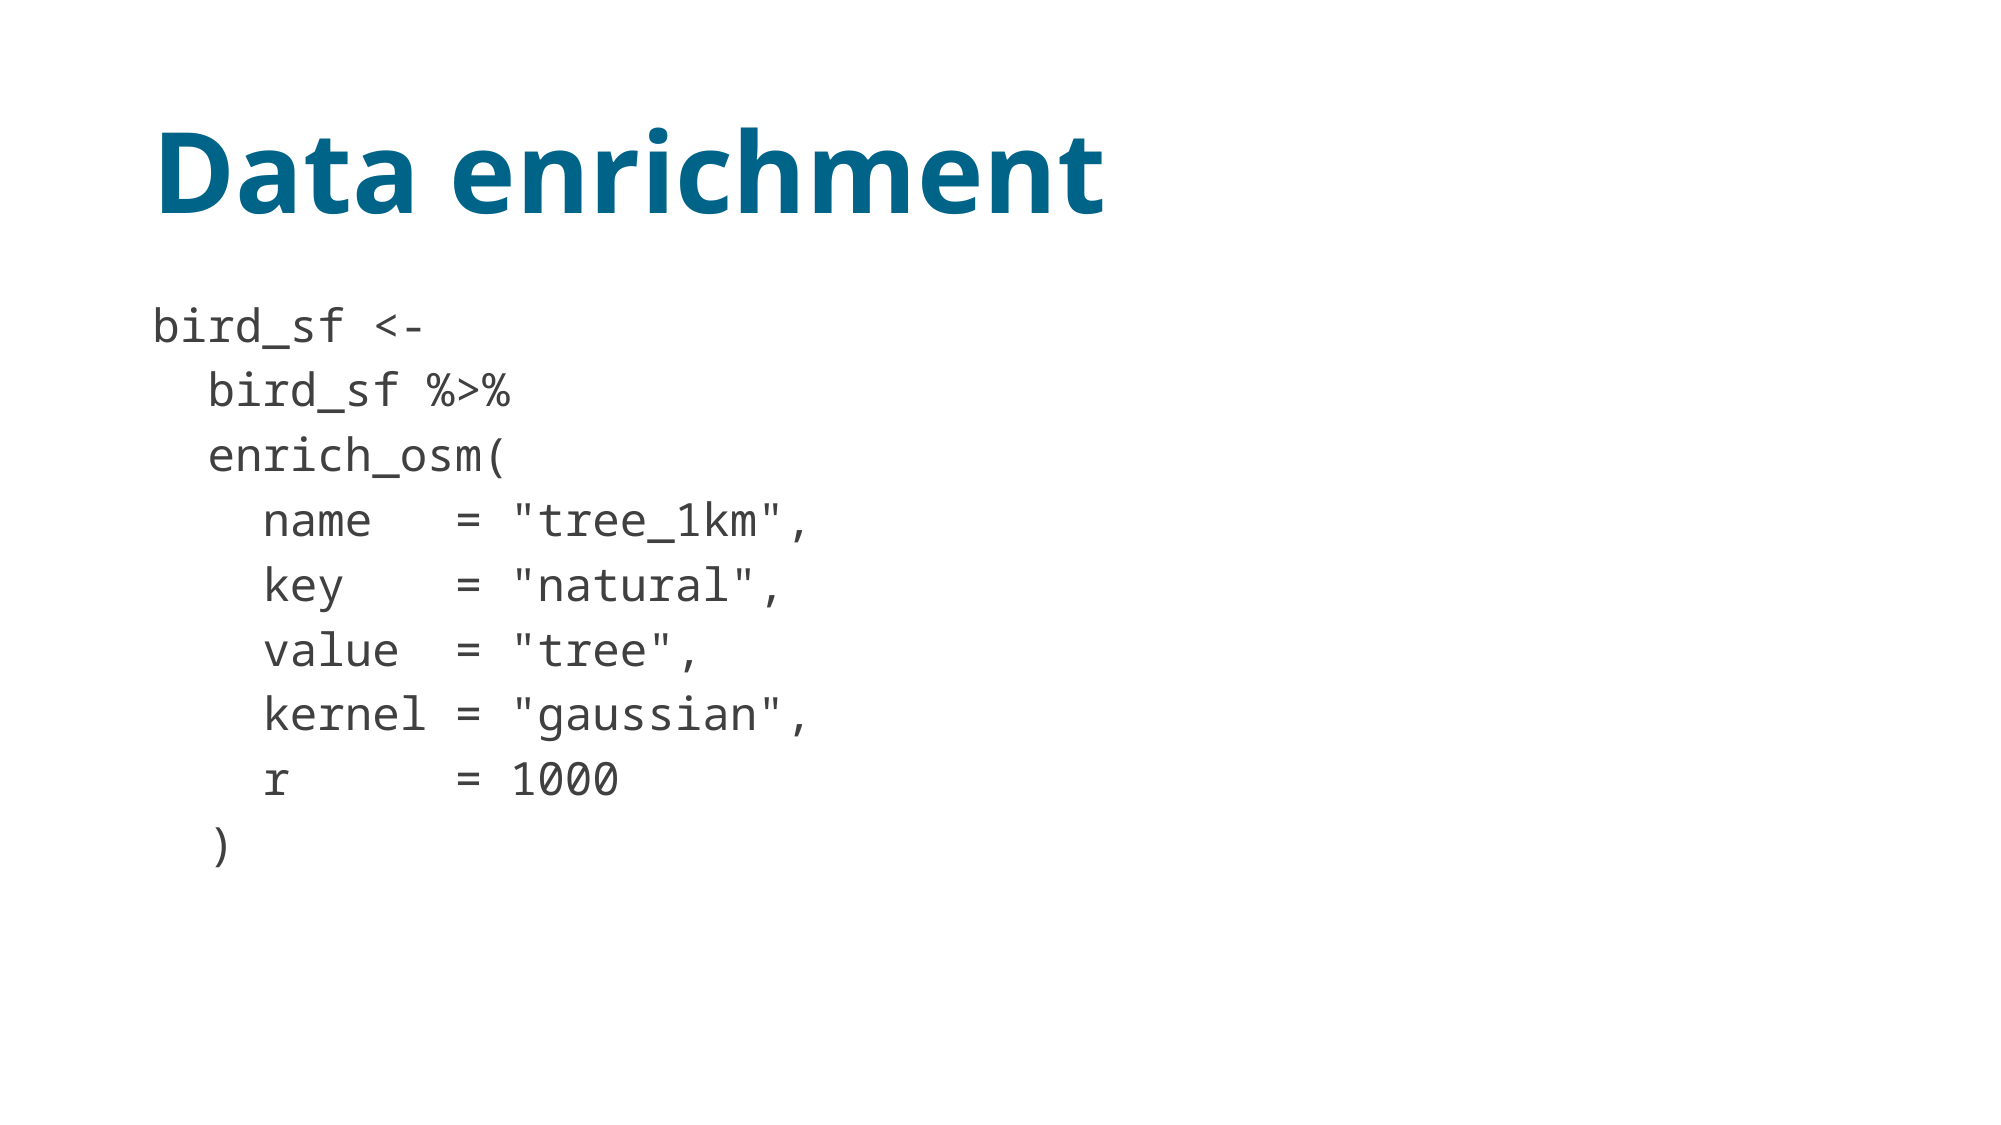

# Data enrichment
bird_sf <-
 bird_sf %>%
 enrich_osm(
 name = "tree_1km",
 key = "natural",
 value = "tree",
 kernel = "gaussian",
 r = 1000
 )